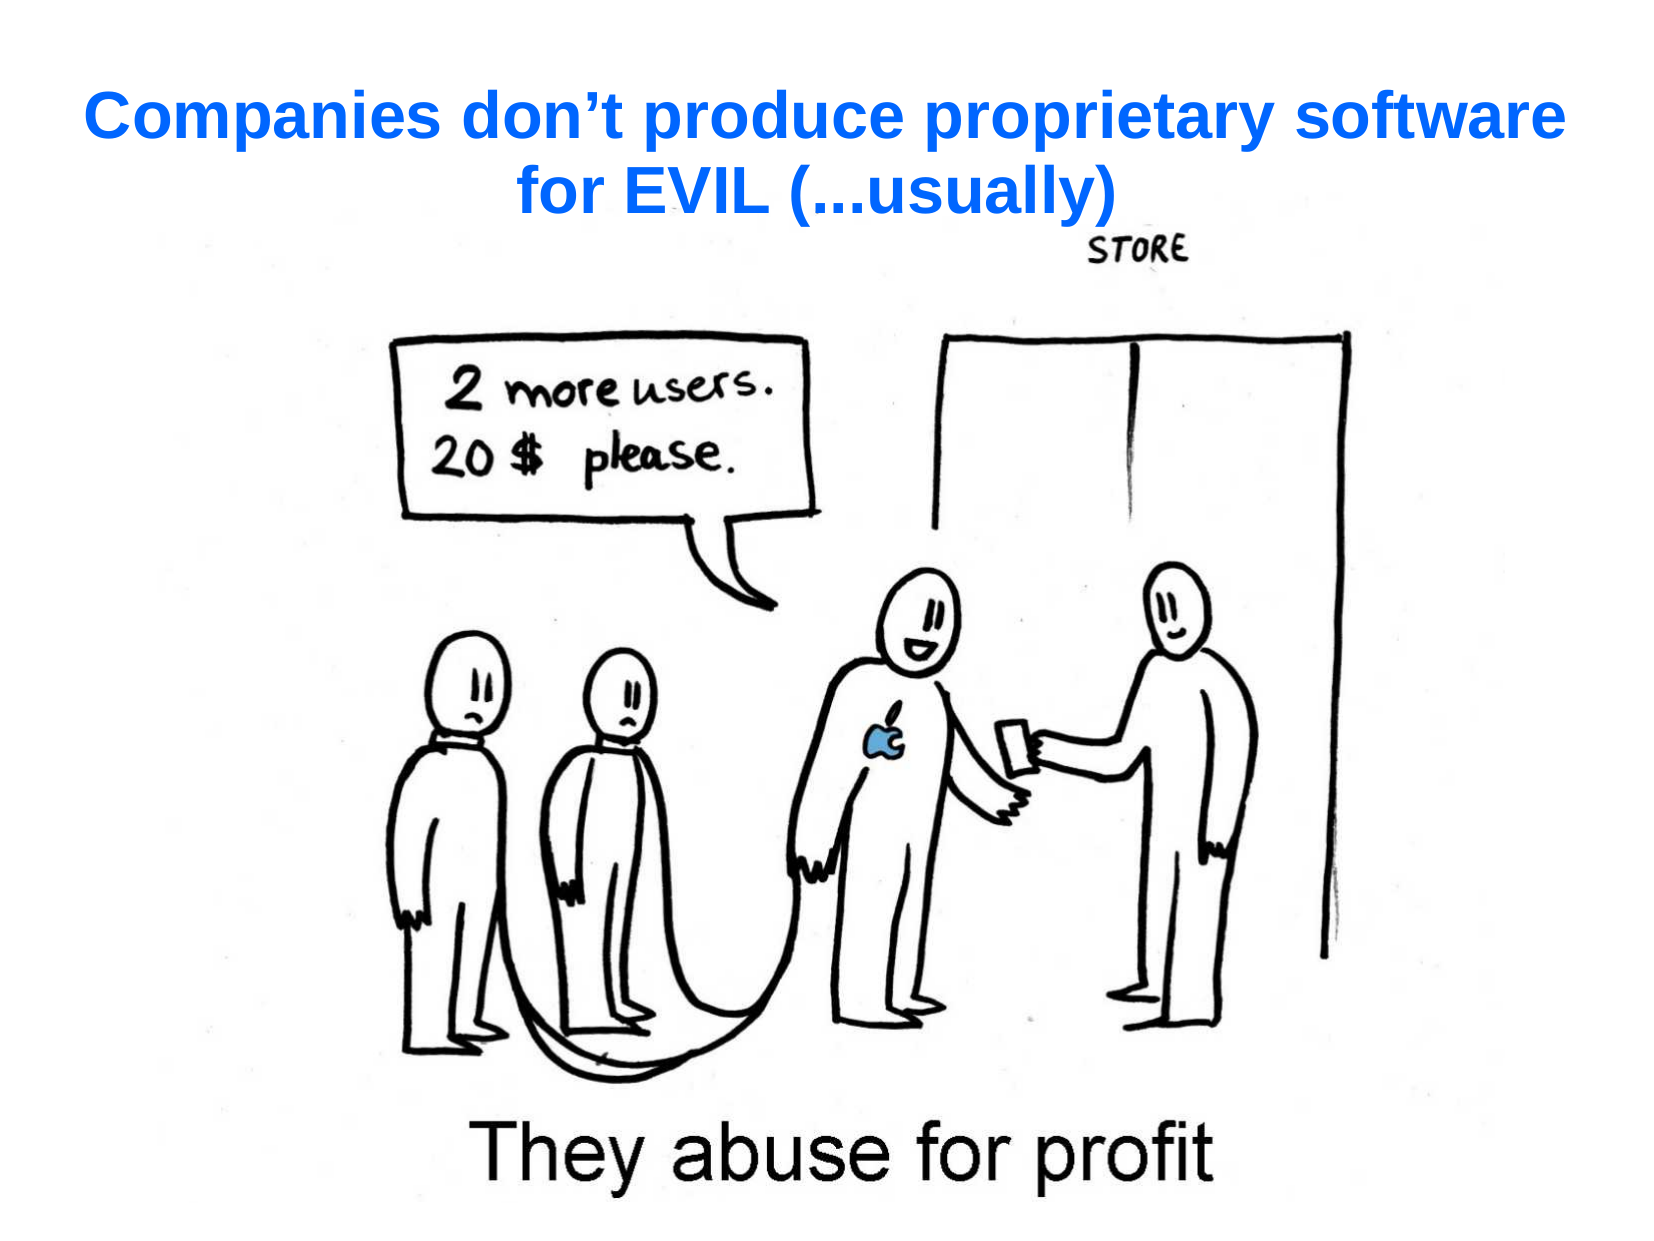

# Companies don’t produce proprietary software for EVIL (...usually)